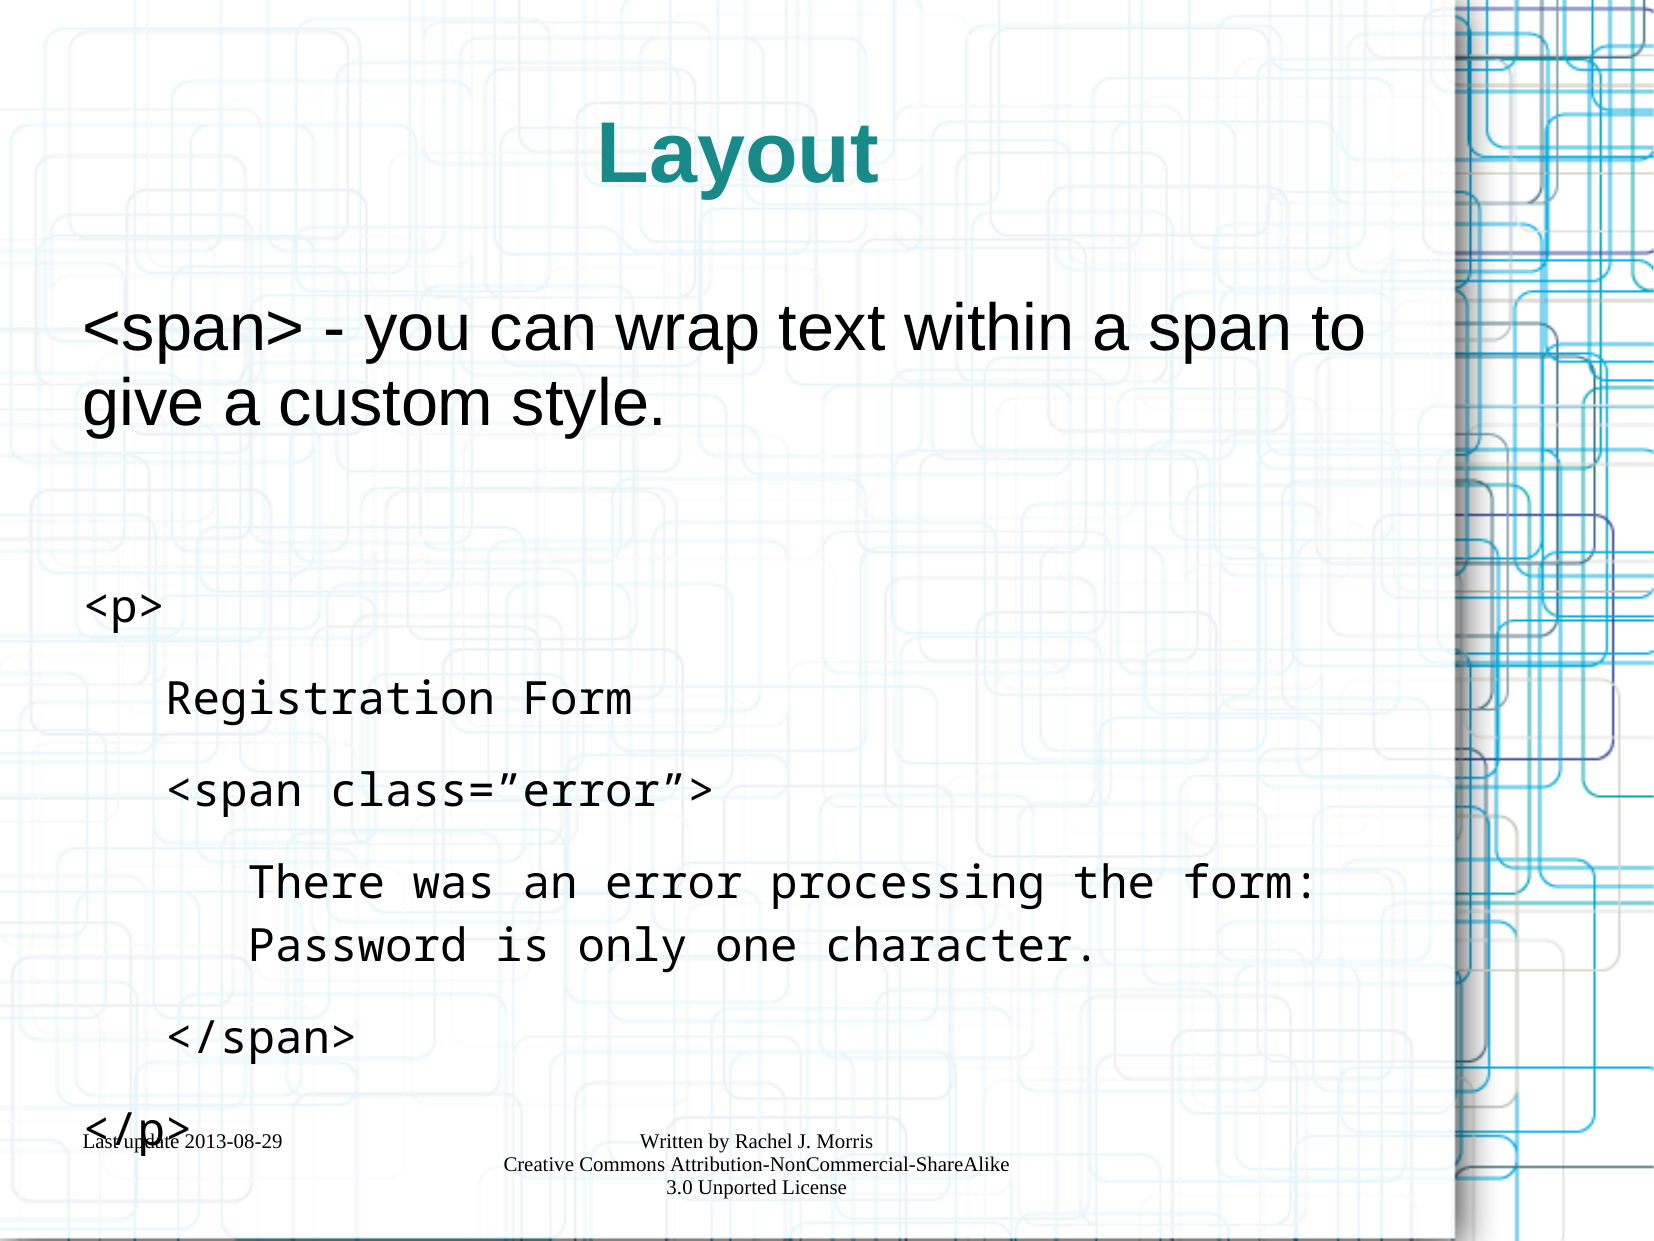

# Layout
<span> - you can wrap text within a span to give a custom style.
<p>
 Registration Form
 <span class=”error”>
 There was an error processing the form: Password is only one character.
 </span>
</p>